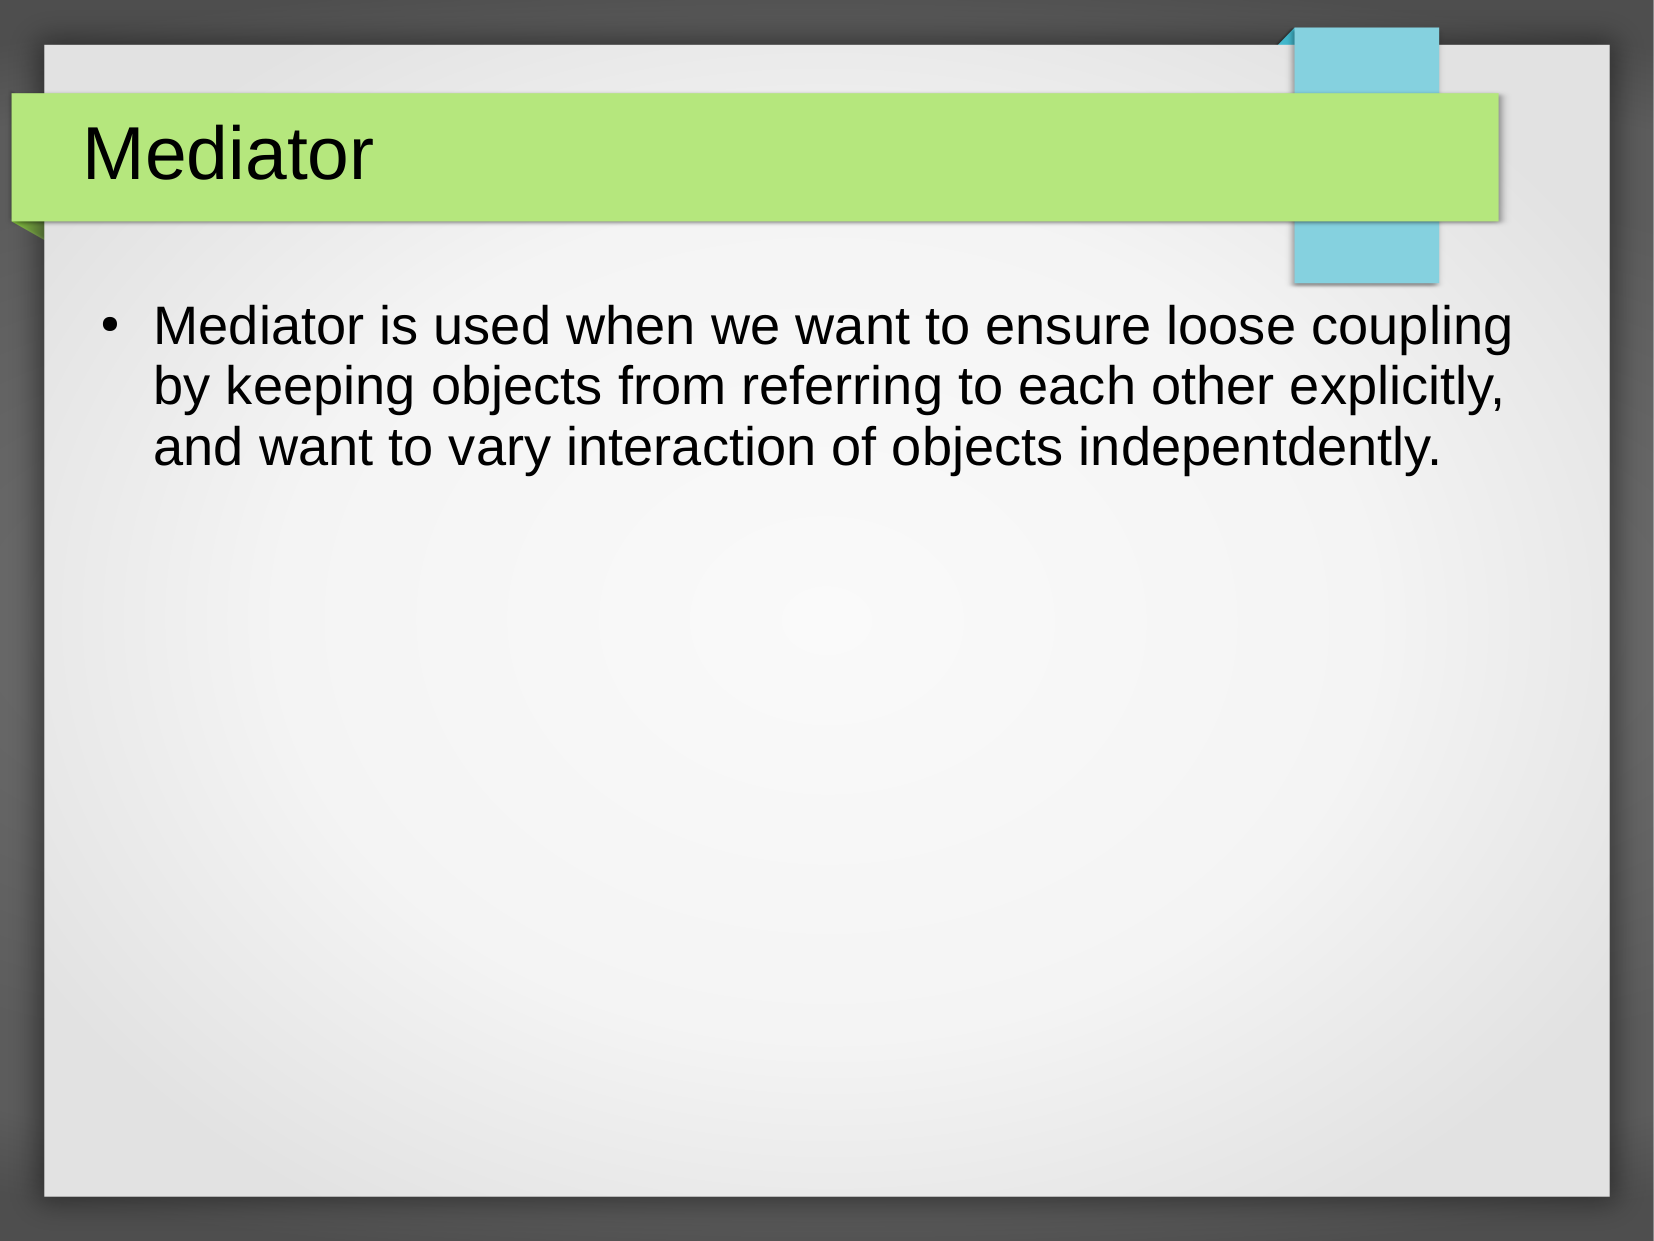

# Mediator
Mediator is used when we want to ensure loose coupling by keeping objects from referring to each other explicitly, and want to vary interaction of objects indepentdently.